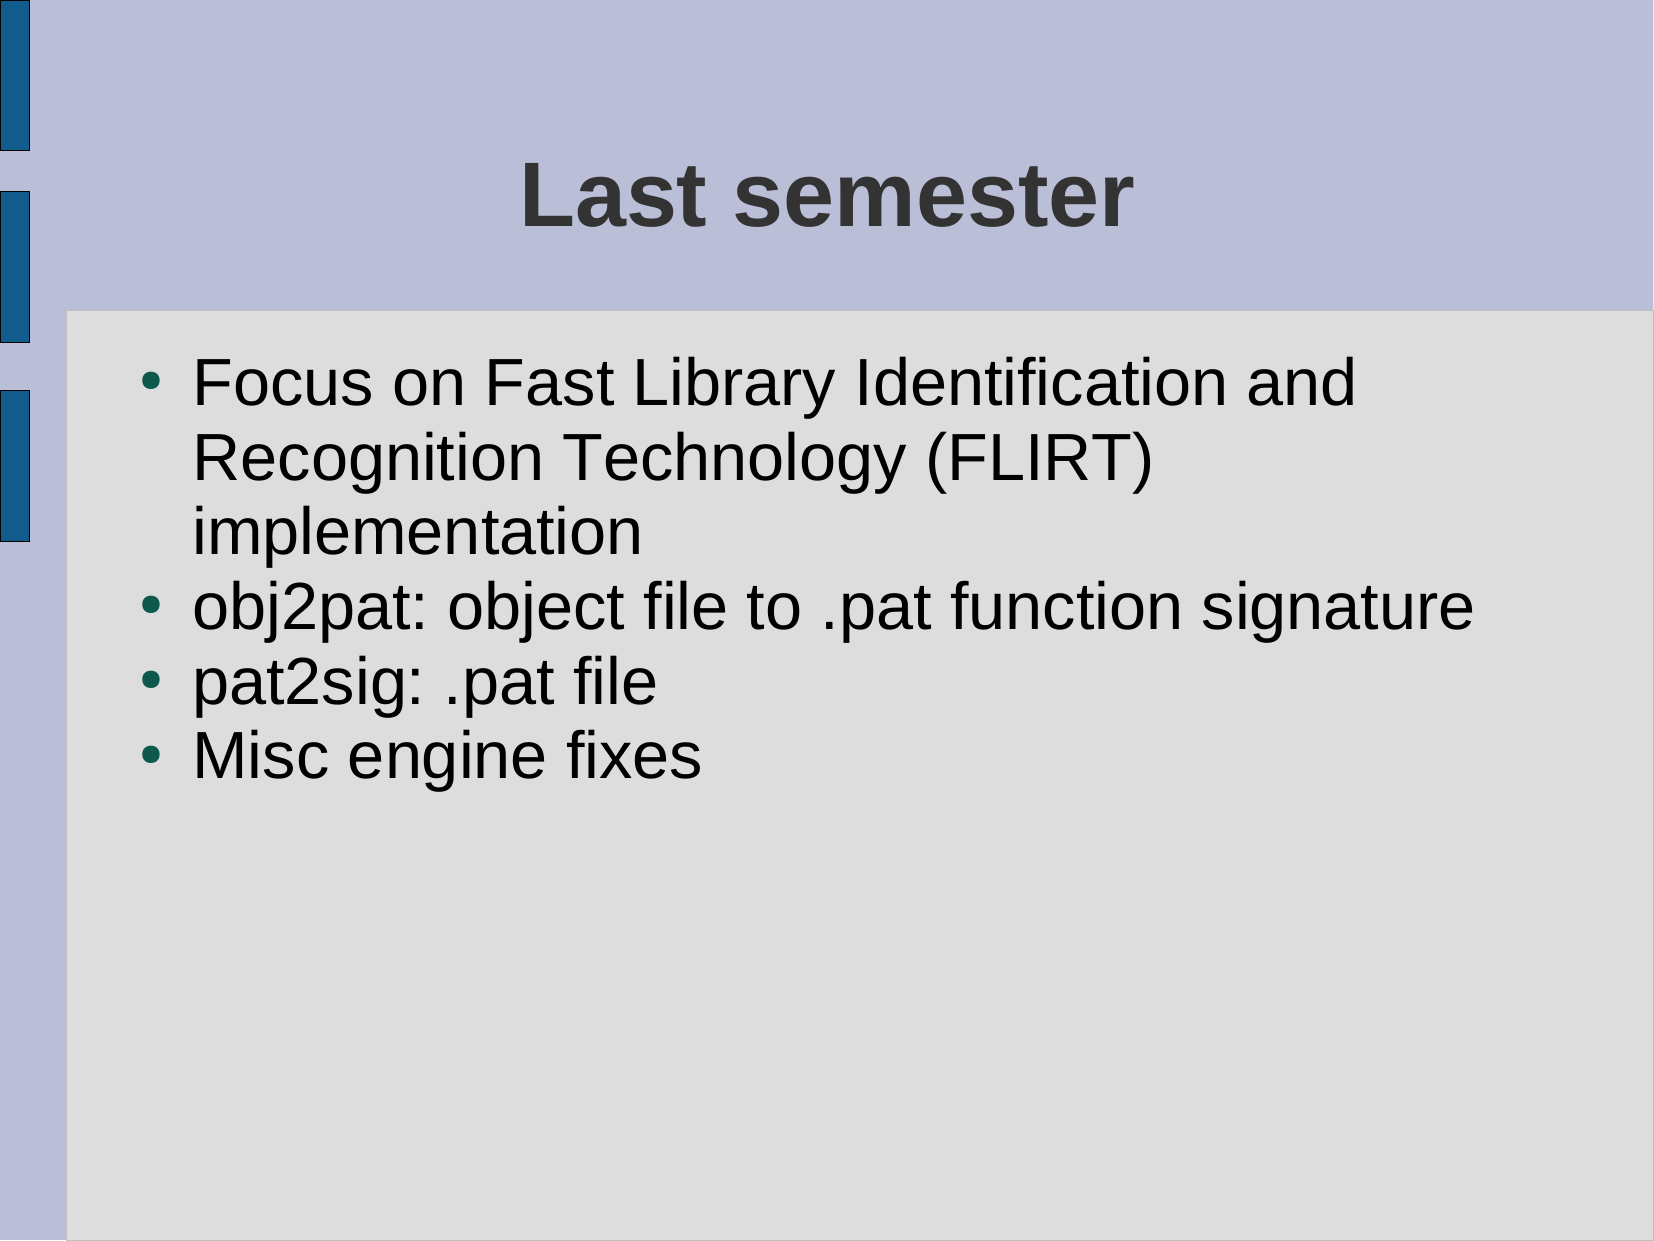

# Last semester
Focus on Fast Library Identification and Recognition Technology (FLIRT) implementation
obj2pat: object file to .pat function signature
pat2sig: .pat file
Misc engine fixes